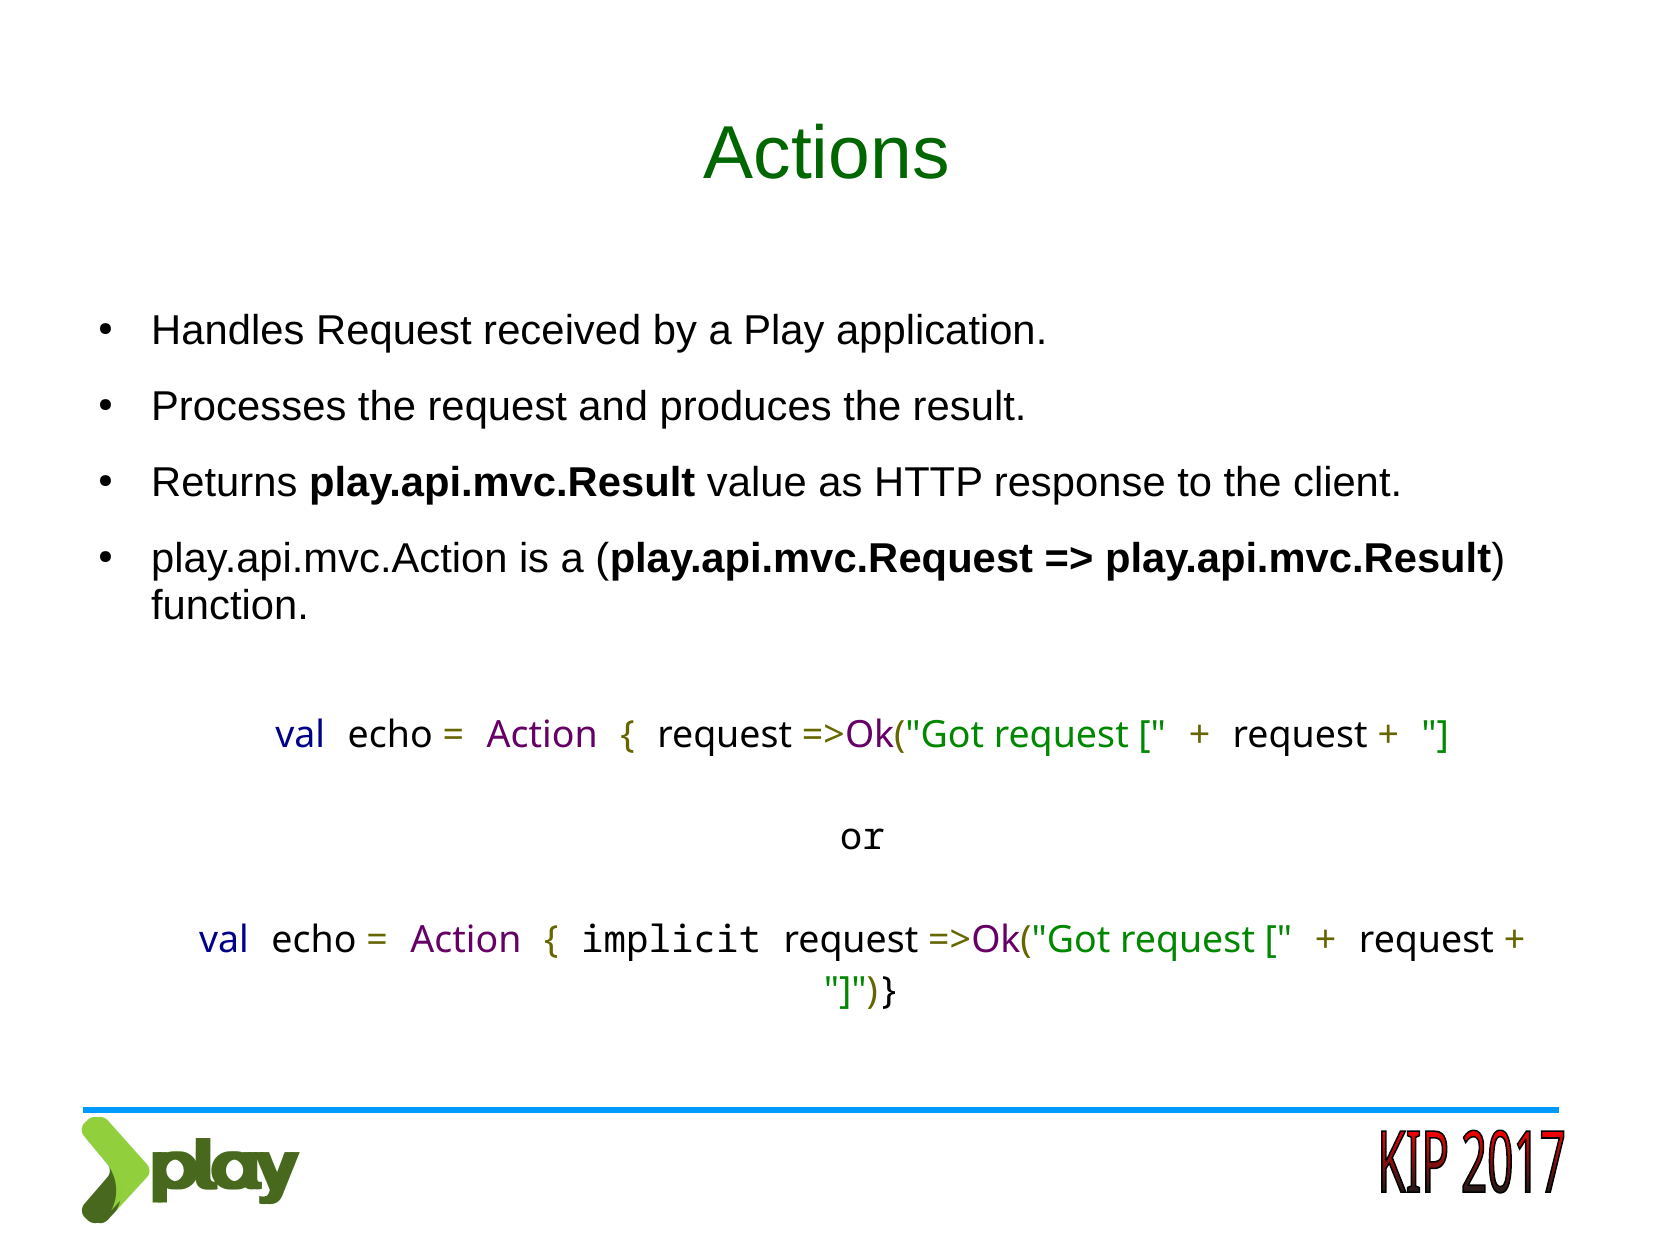

# Actions
Handles Request received by a Play application.
Processes the request and produces the result.
Returns play.api.mvc.Result value as HTTP response to the client.
play.api.mvc.Action is a (play.api.mvc.Request => play.api.mvc.Result) function.
val echo = Action { request =>Ok("Got request [" + request + "]
or
val echo = Action { implicit request =>Ok("Got request [" + request + "]")}
val echo = Action { request =>
 Ok("Got request [" + request + "]")
}